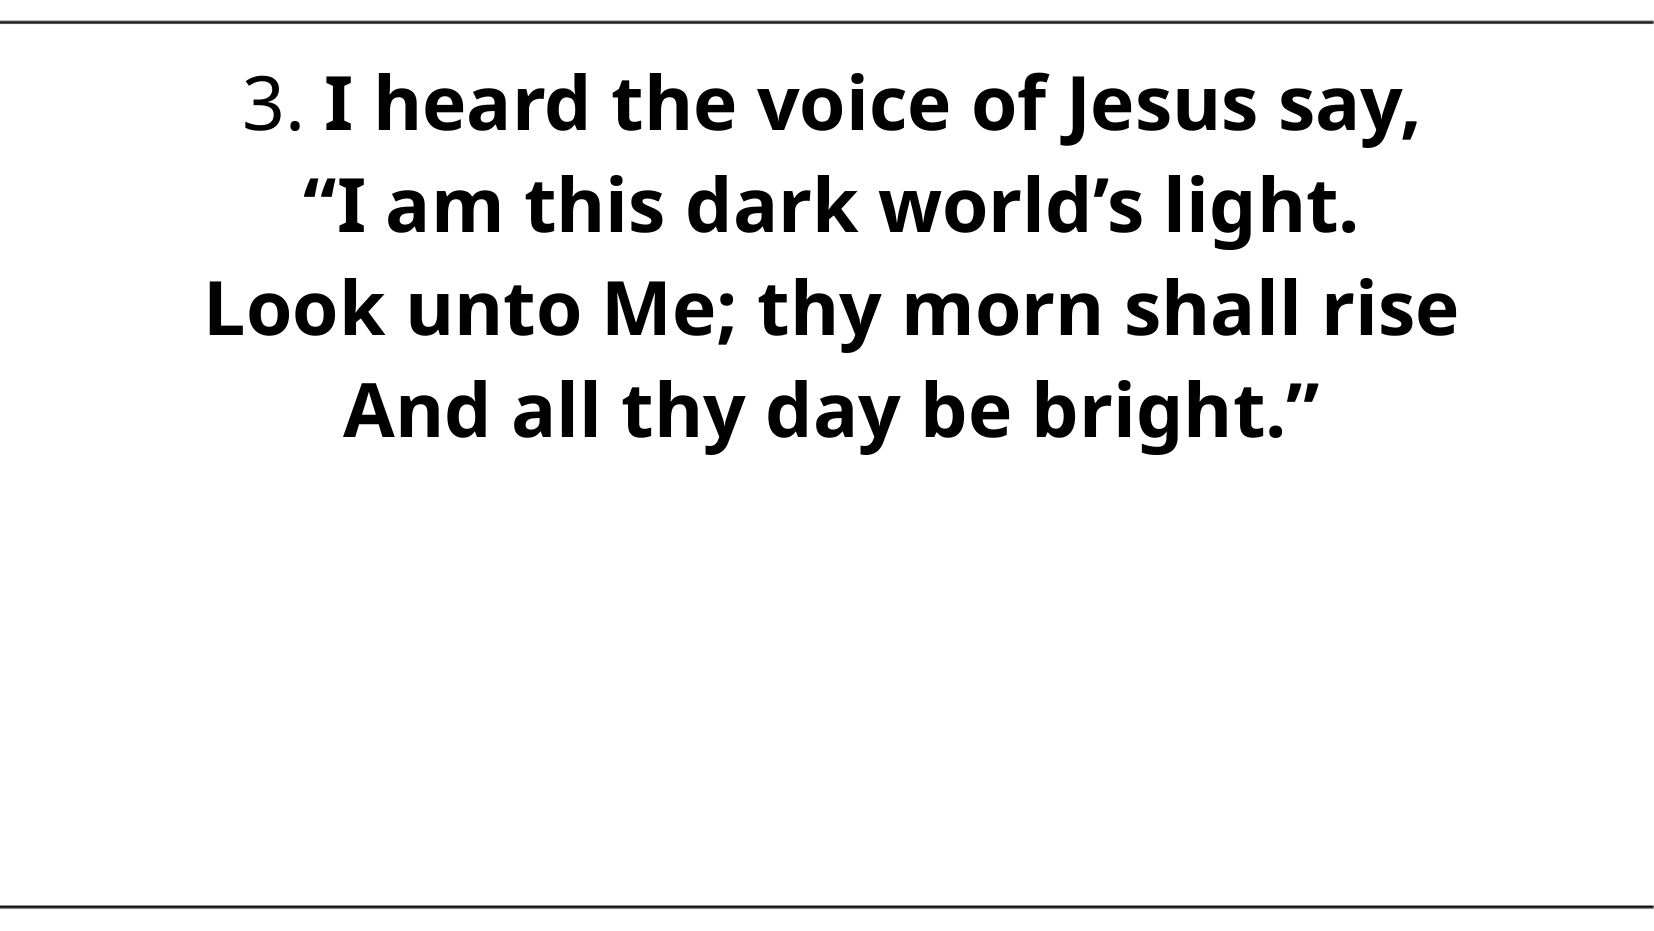

3. I heard the voice of Jesus say,
“I am this dark world’s light.
Look unto Me; thy morn shall rise
And all thy day be bright.”